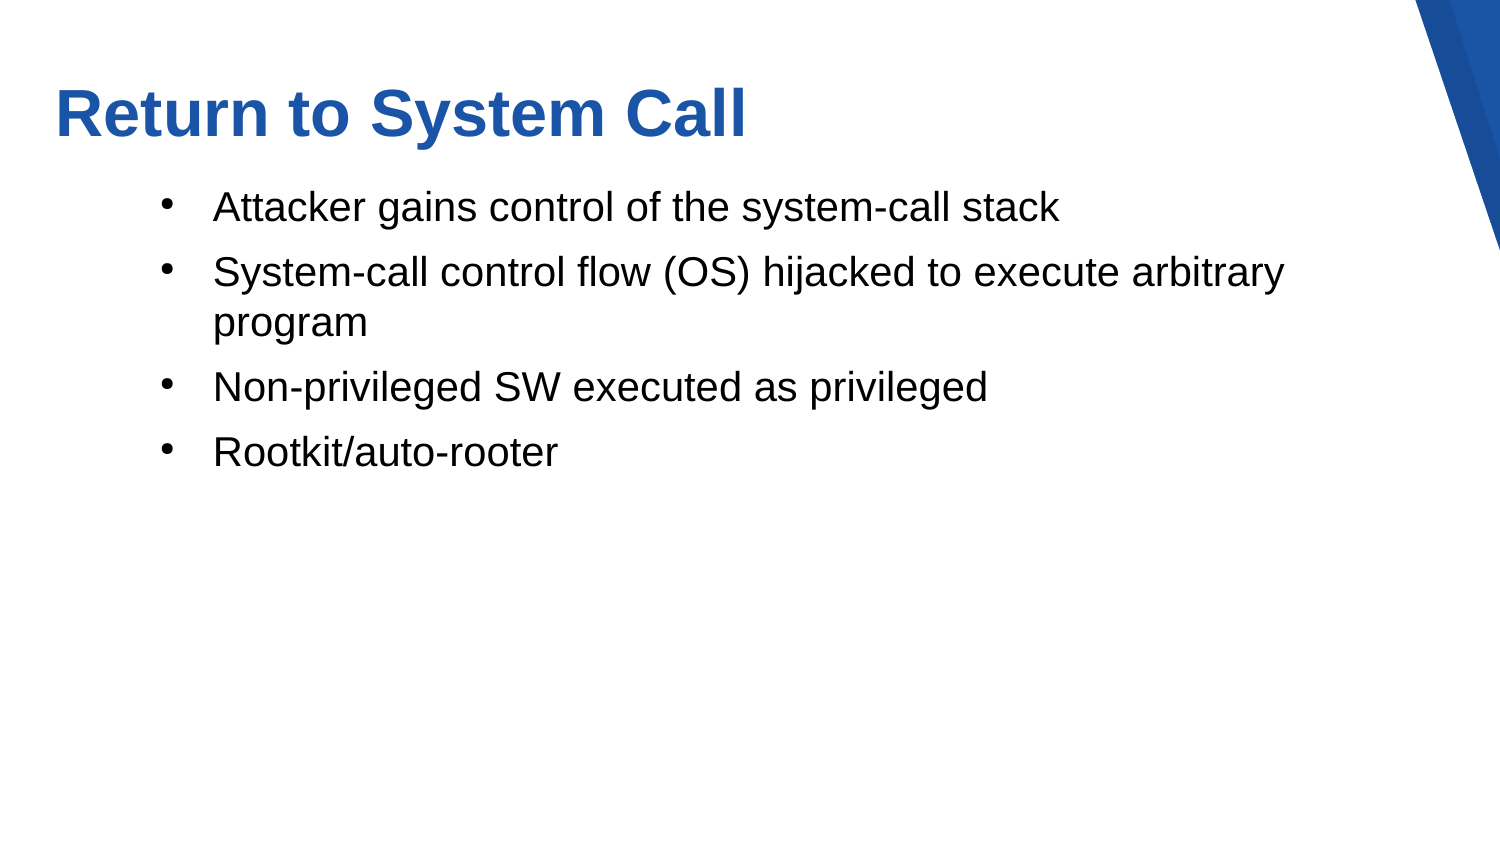

Return to System Call
# Attacker gains control of the system-call stack
System-call control flow (OS) hijacked to execute arbitrary program
Non-privileged SW executed as privileged
Rootkit/auto-rooter